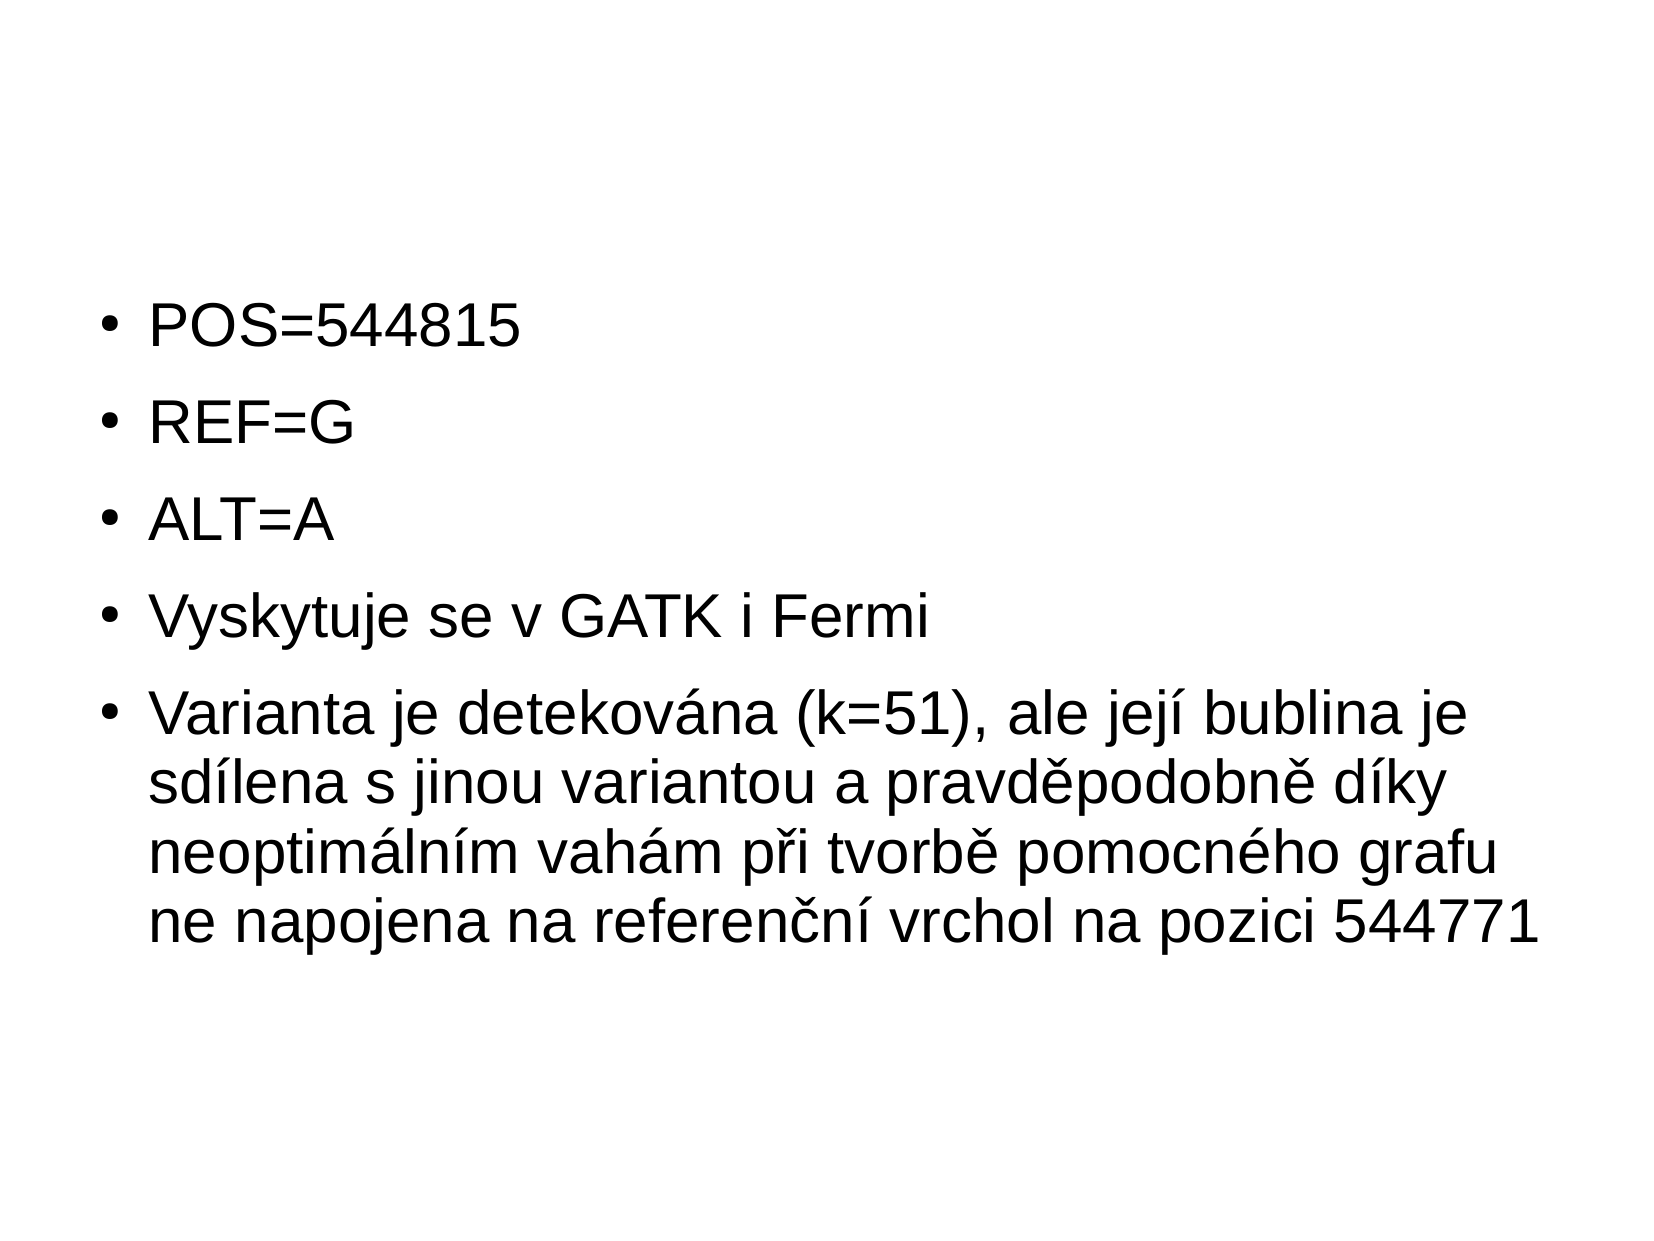

#
POS=544815
REF=G
ALT=A
Vyskytuje se v GATK i Fermi
Varianta je detekována (k=51), ale její bublina je sdílena s jinou variantou a pravděpodobně díky neoptimálním vahám při tvorbě pomocného grafu ne napojena na referenční vrchol na pozici 544771